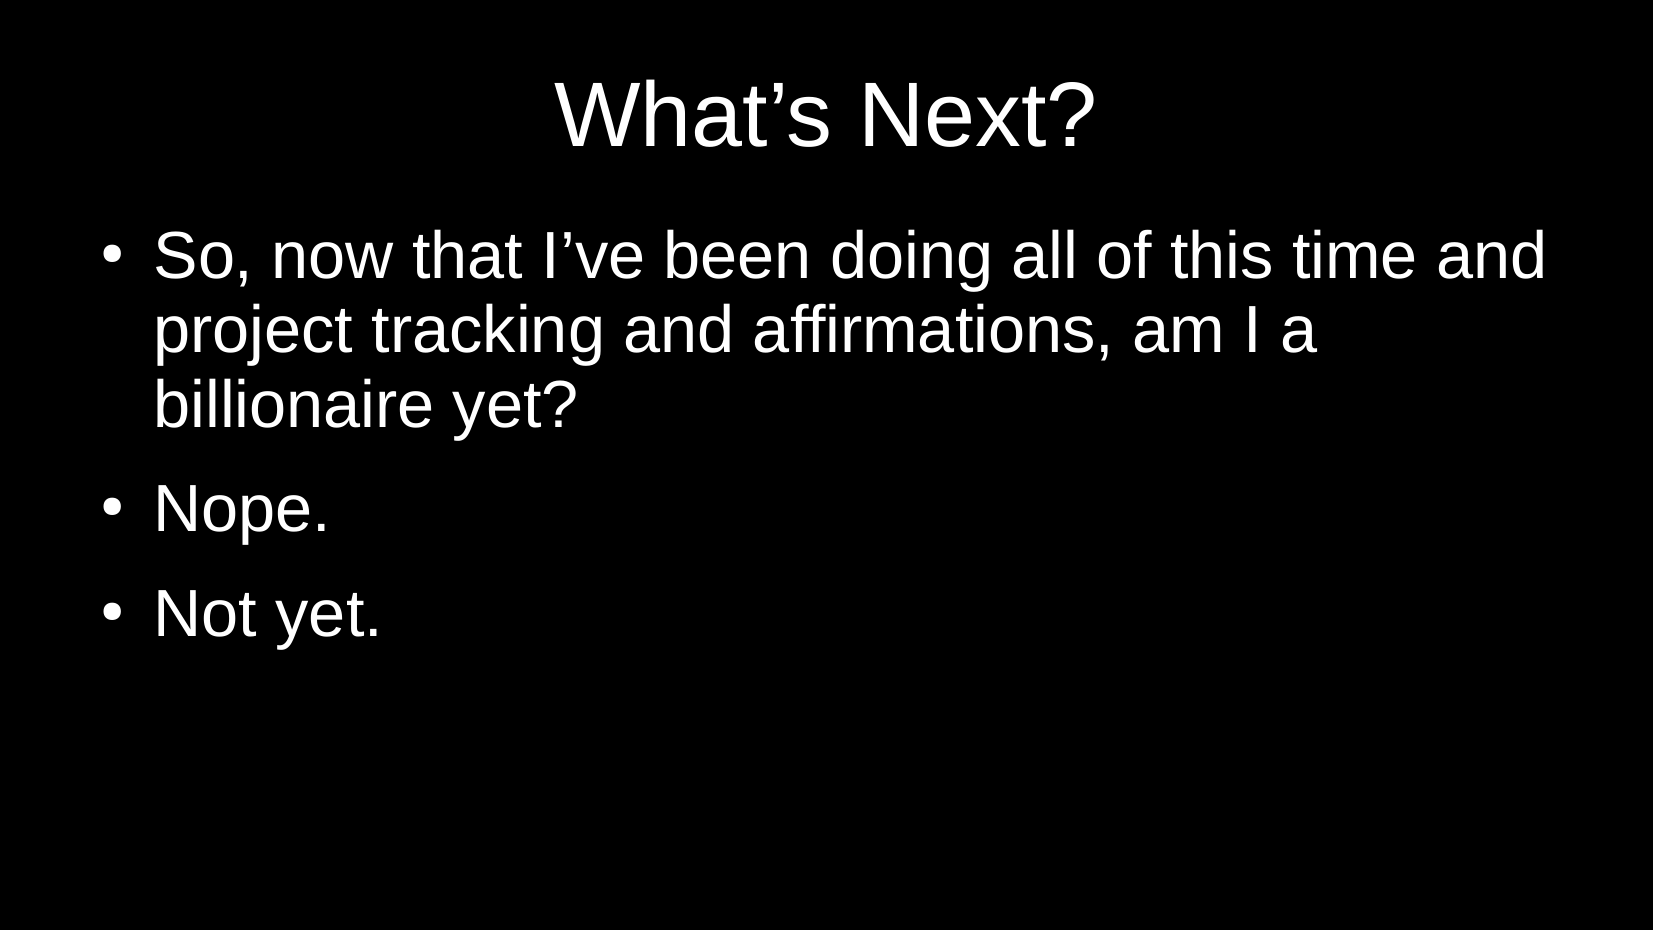

# What’s Next?
So, now that I’ve been doing all of this time and project tracking and affirmations, am I a billionaire yet?
Nope.
Not yet.